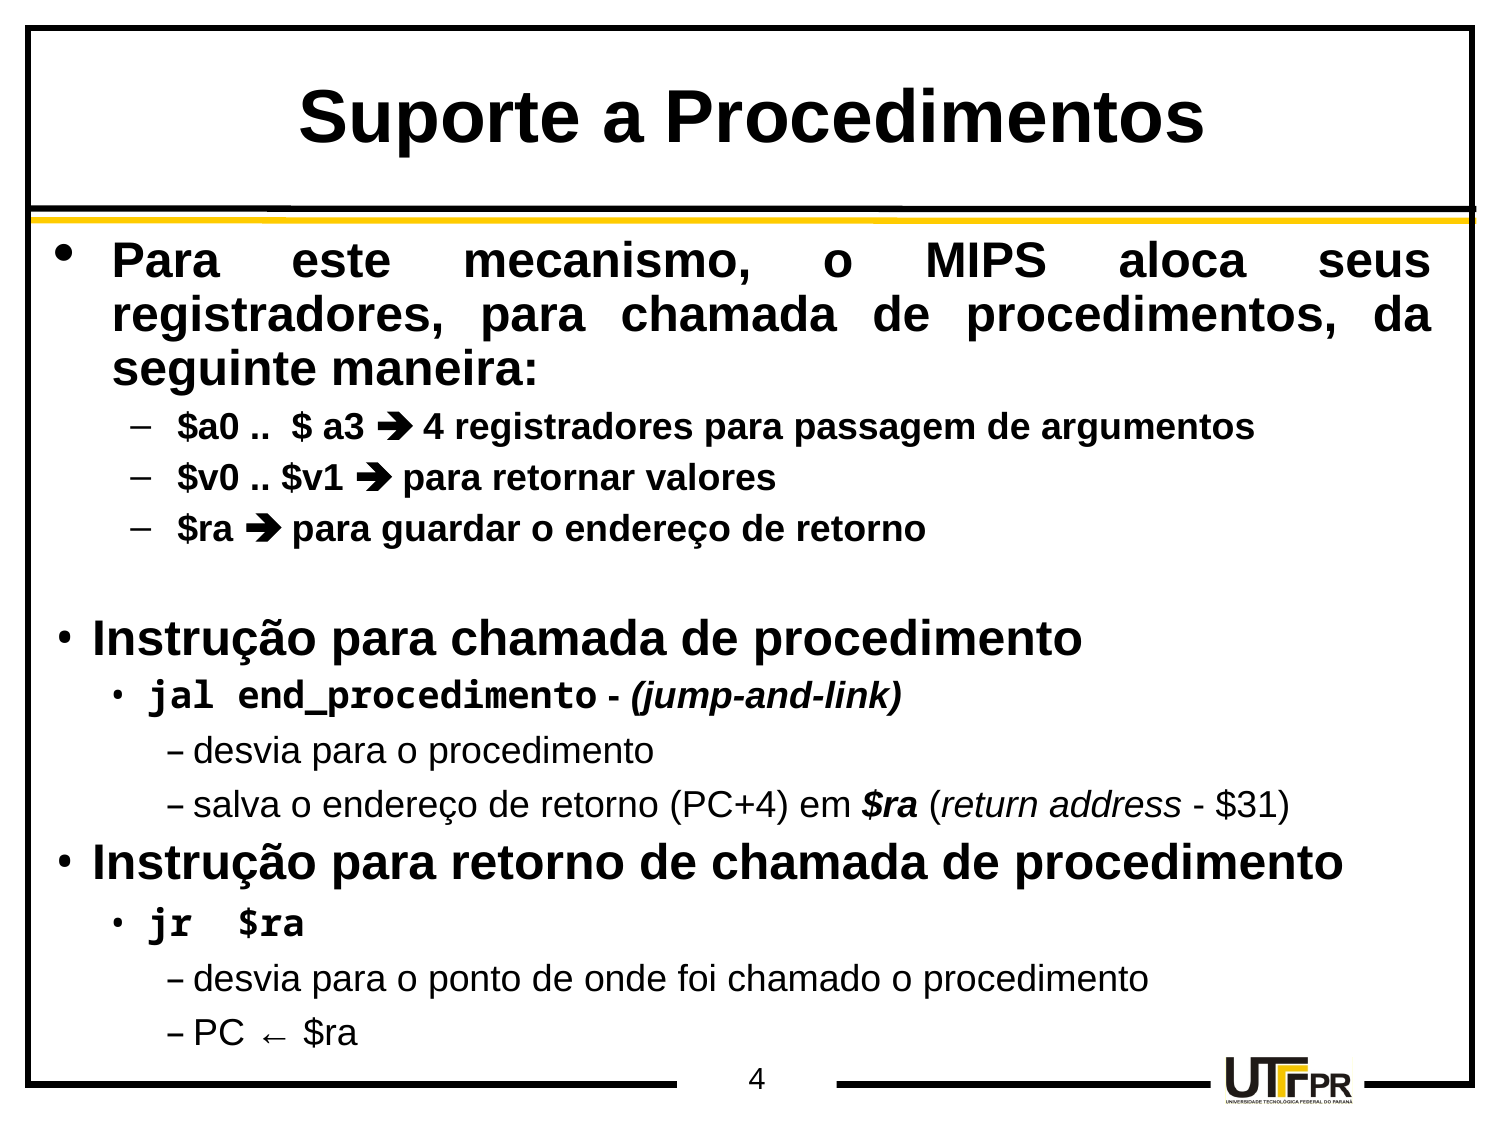

Suporte a Procedimentos
# Para este mecanismo, o MIPS aloca seus registradores, para chamada de procedimentos, da seguinte maneira:
$a0 .. $ a3  4 registradores para passagem de argumentos
$v0 .. $v1  para retornar valores
$ra  para guardar o endereço de retorno
Instrução para chamada de procedimento
jal end_procedimento - (jump-and-link)
desvia para o procedimento
salva o endereço de retorno (PC+4) em $ra (return address - $31)
Instrução para retorno de chamada de procedimento
jr $ra
desvia para o ponto de onde foi chamado o procedimento
PC ← $ra